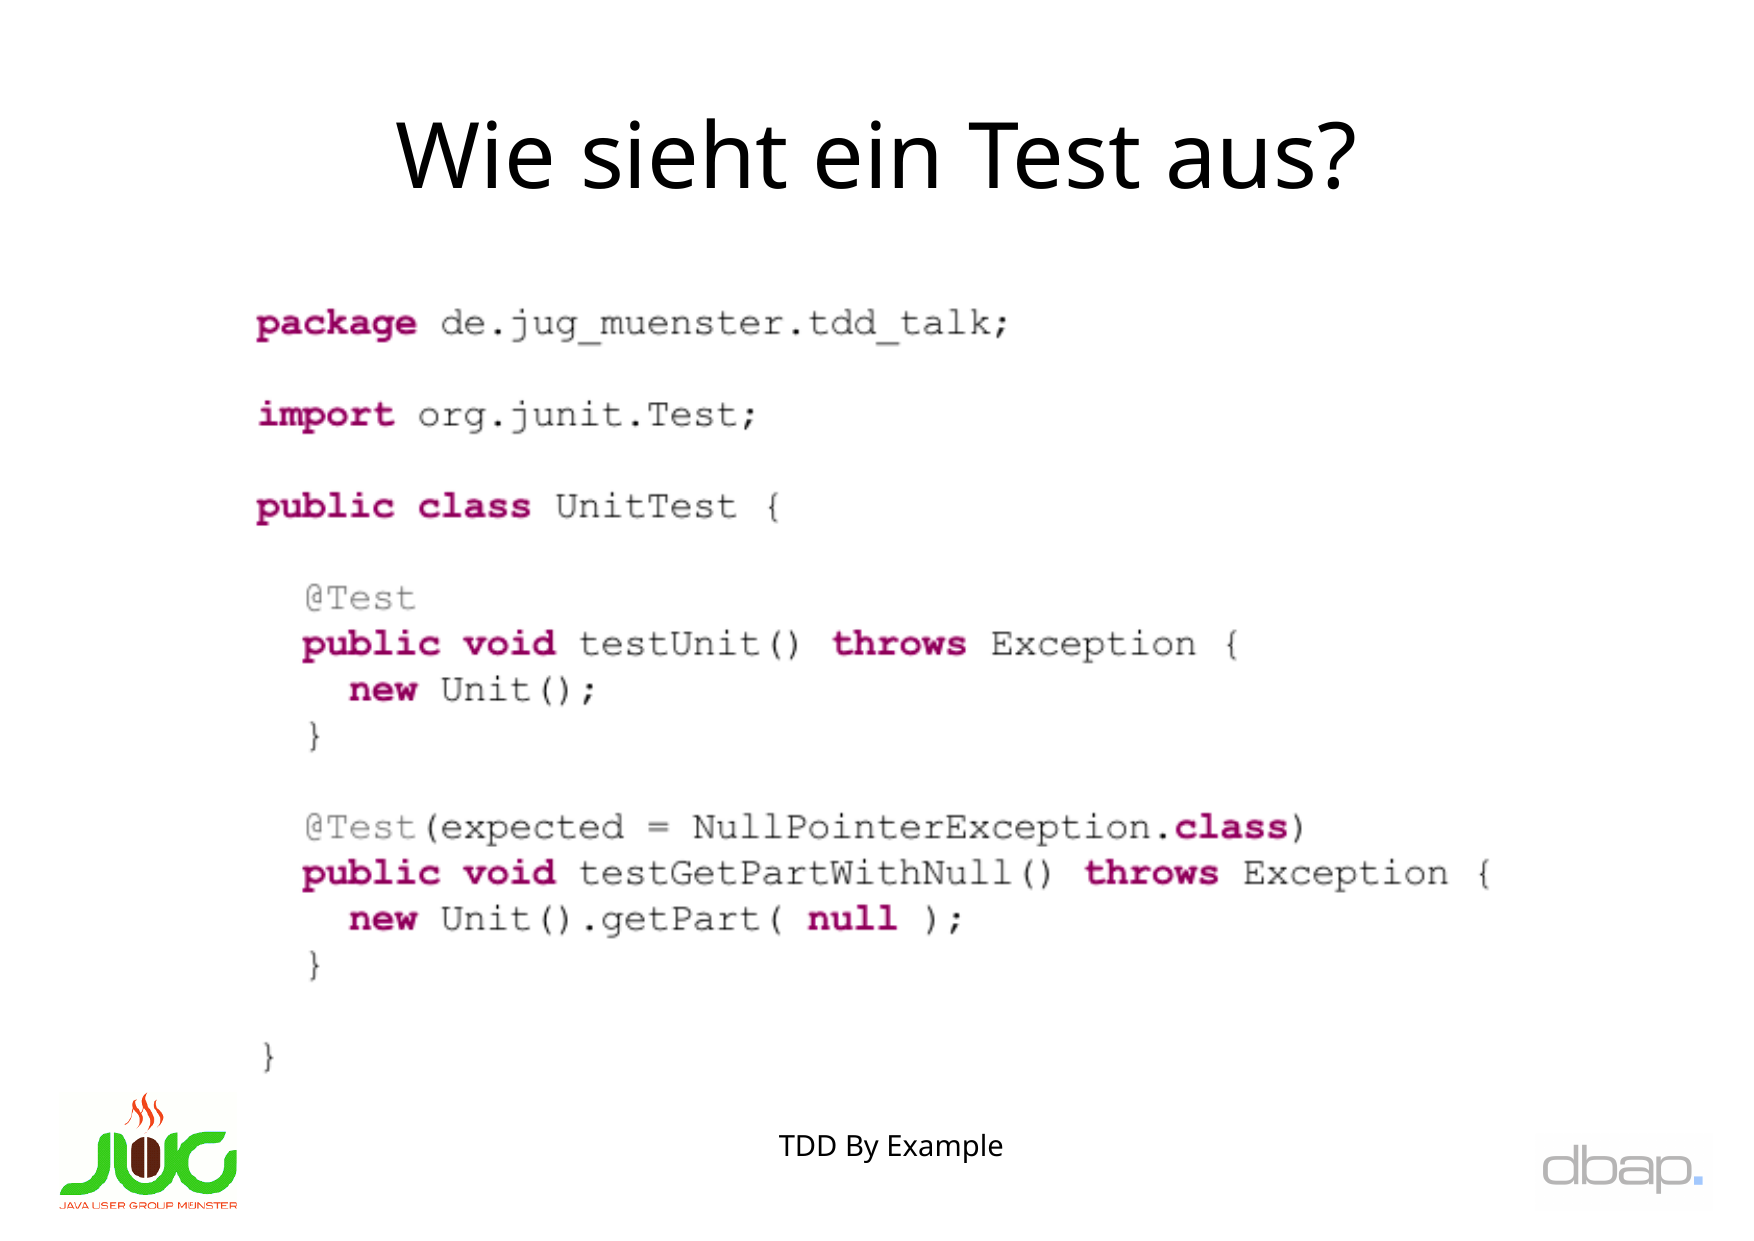

# Wie sieht ein Test aus?
TDD By Example